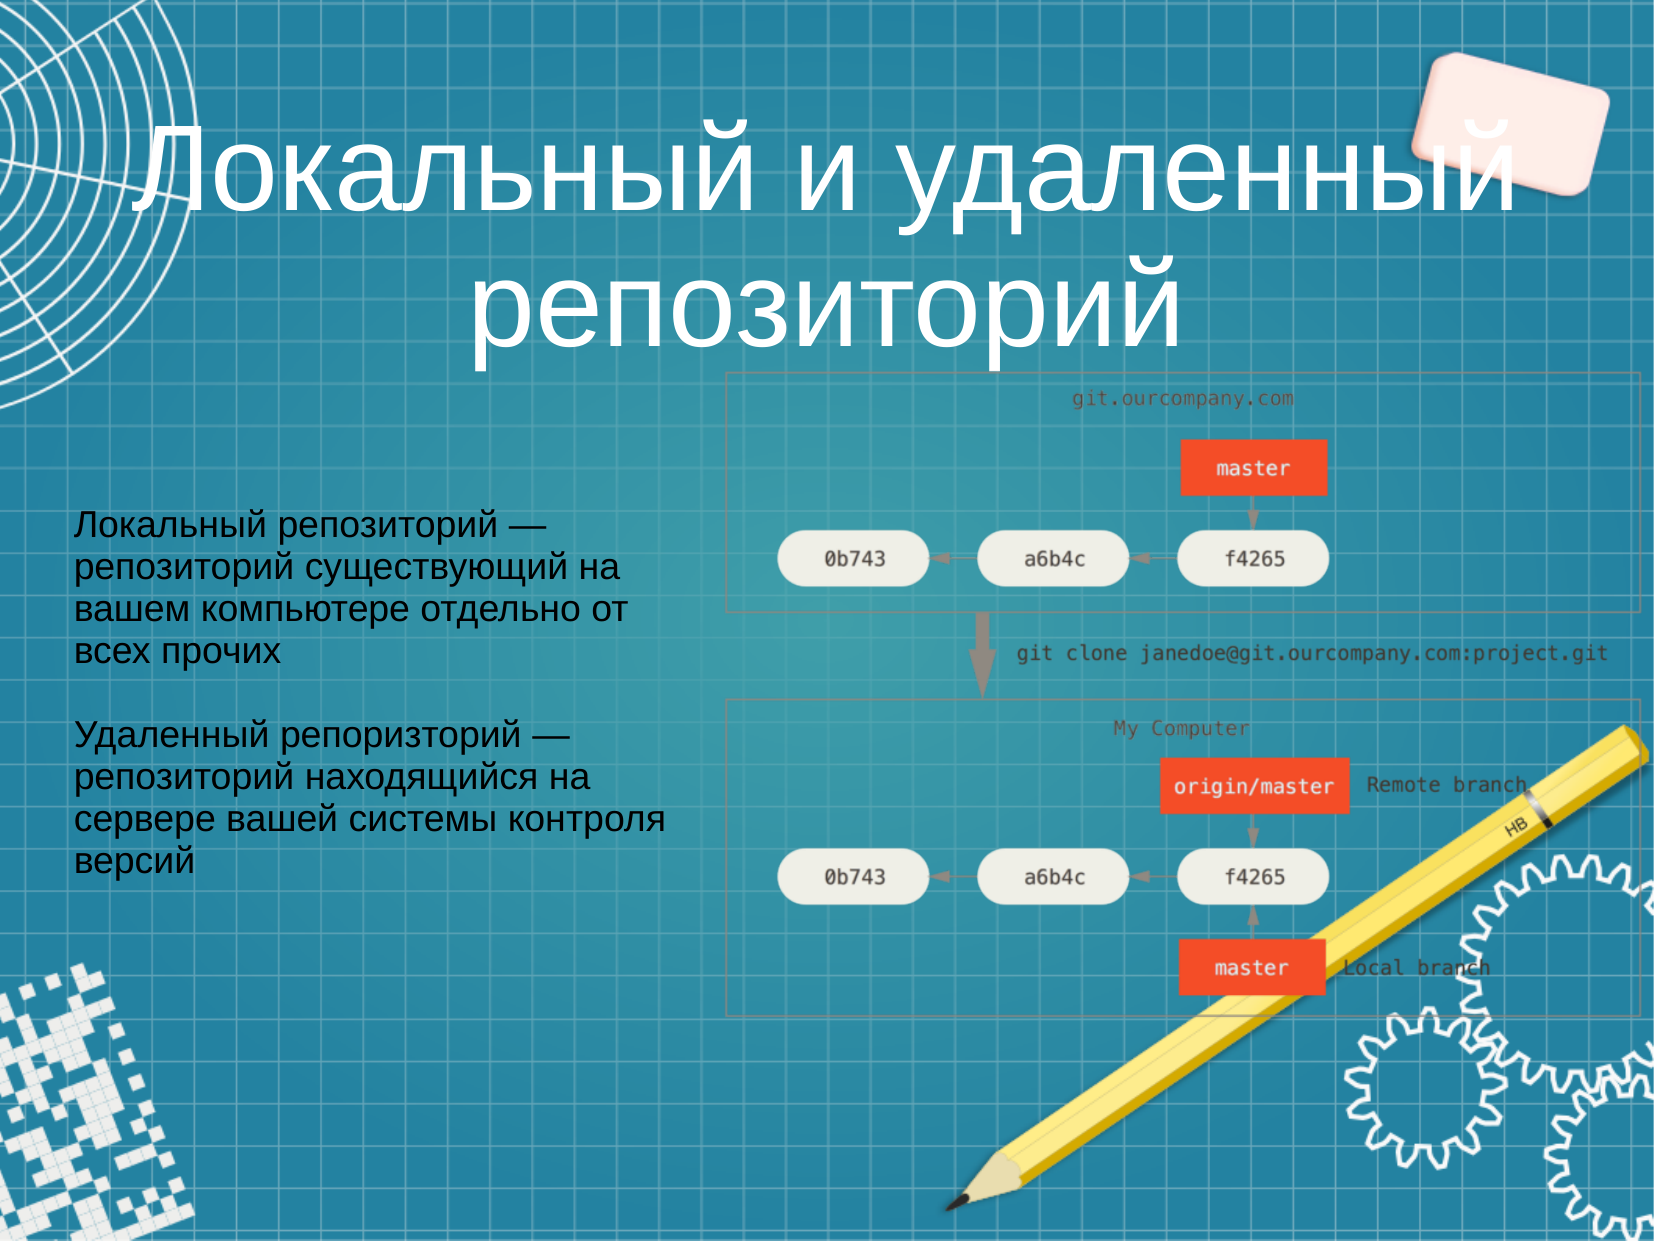

# Локальный и удаленный репозиторий
Локальный репозиторий — репозиторий существующий на вашем компьютере отдельно от всех прочих
Удаленный репоризторий — репозиторий находящийся на сервере вашей системы контроля версий